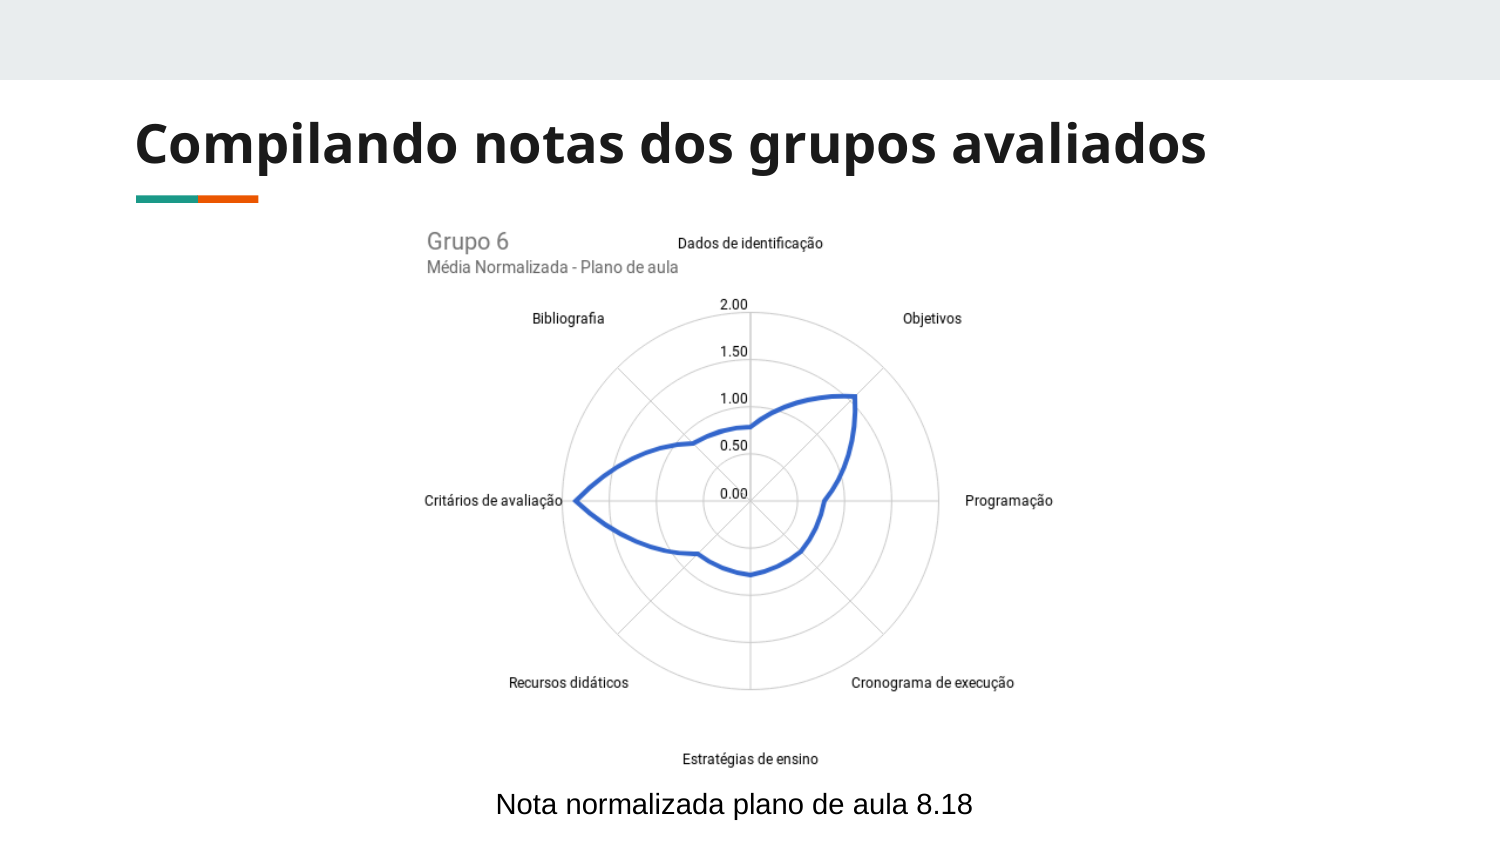

# Compilando notas dos grupos avaliados
Nota normalizada plano de aula 8.18